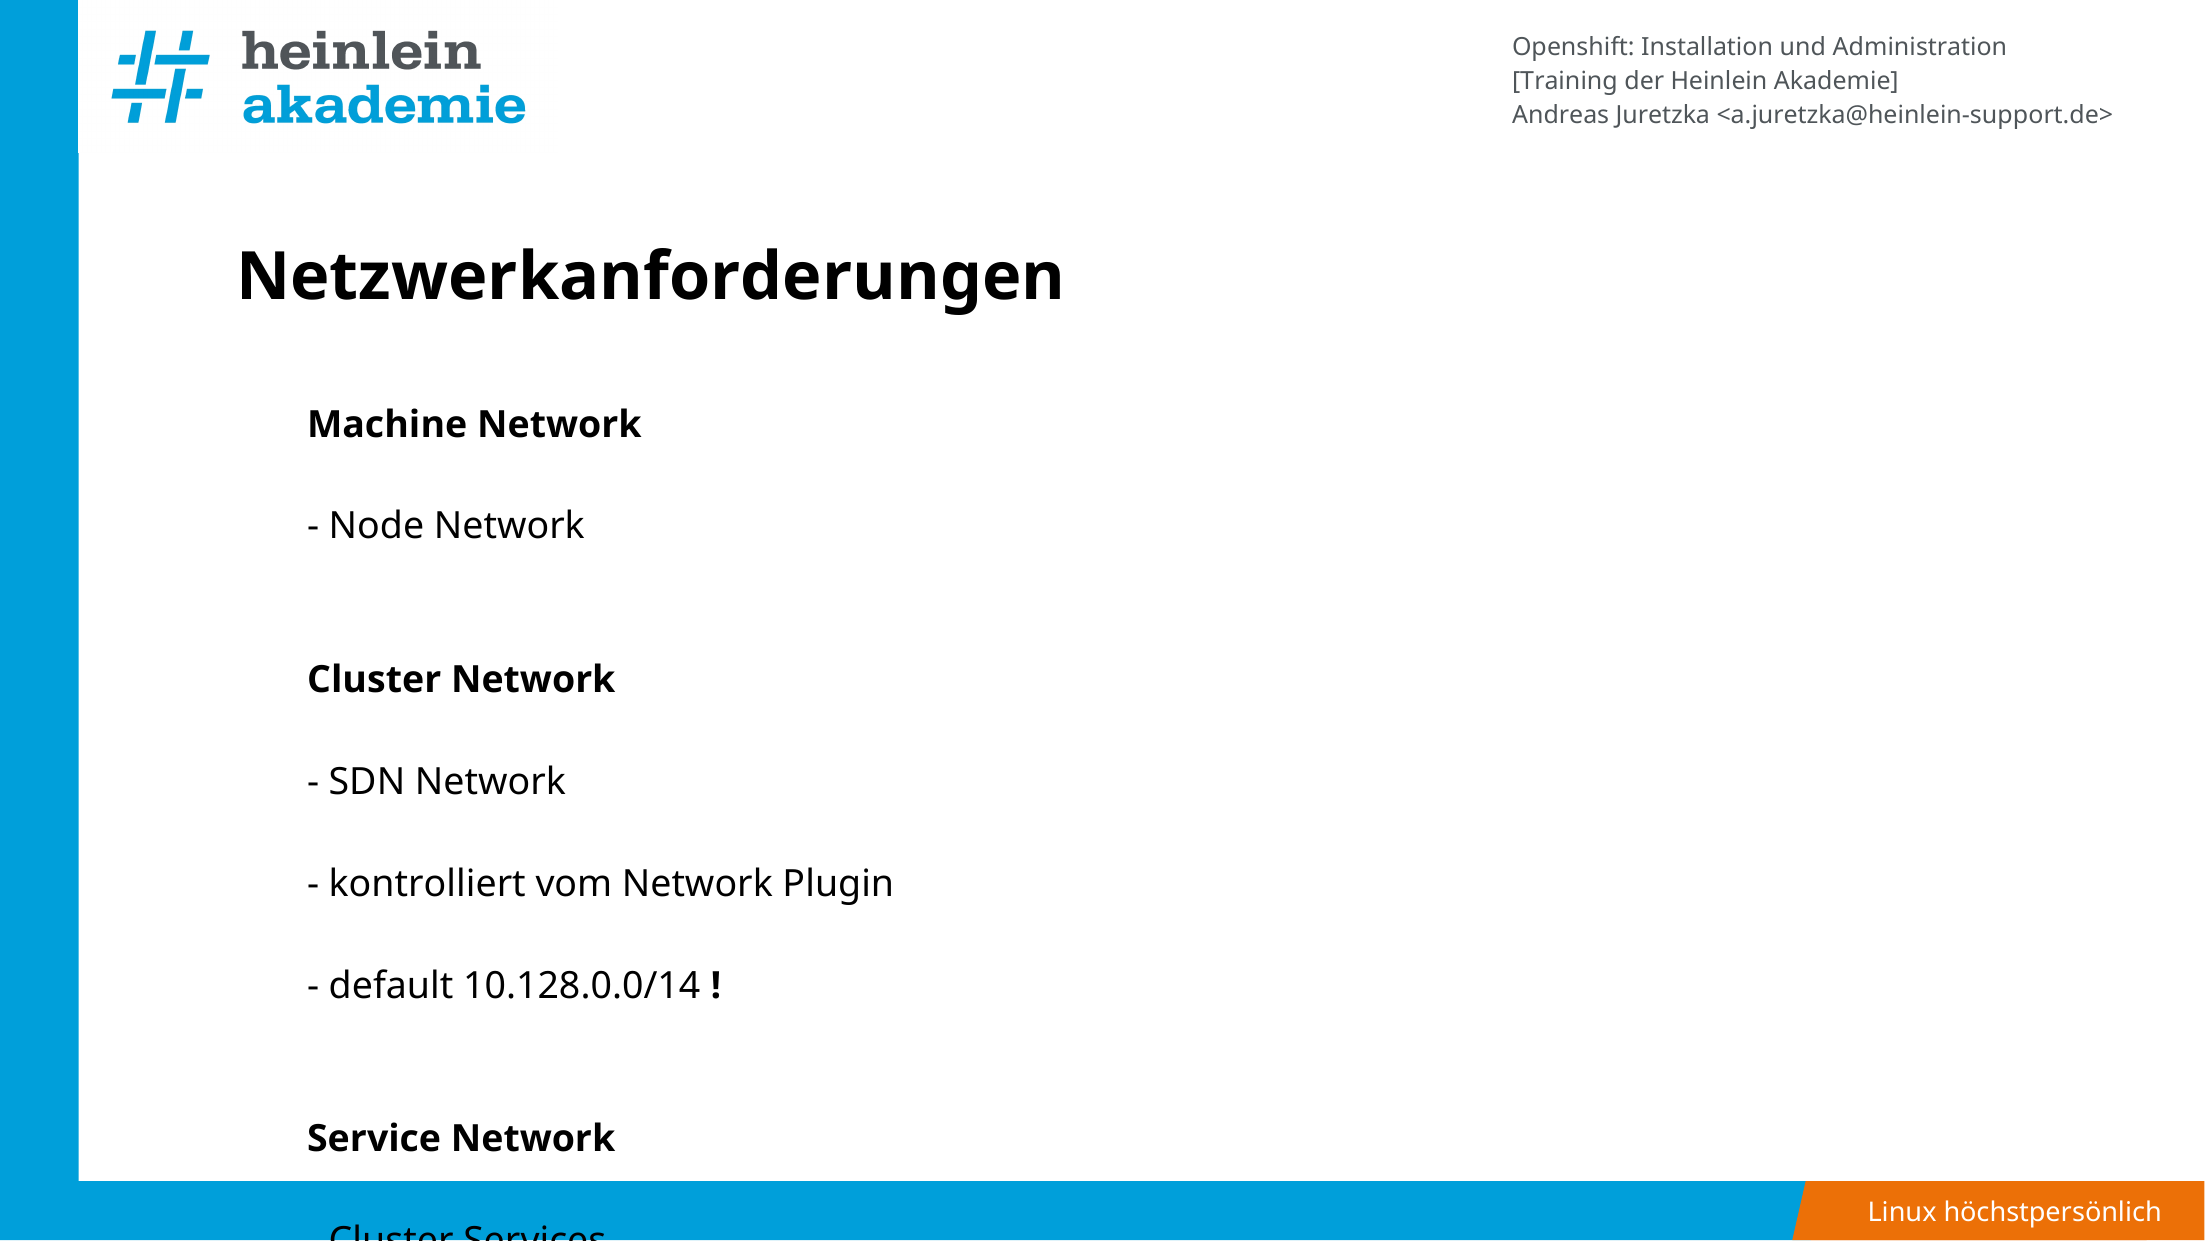

# Netzwerkanforderungen
Machine Network
- Node Network
Cluster Network
- SDN Network
- kontrolliert vom Network Plugin
- default 10.128.0.0/14 !
Service Network
- Cluster Services
- default 172.30.0.0/16